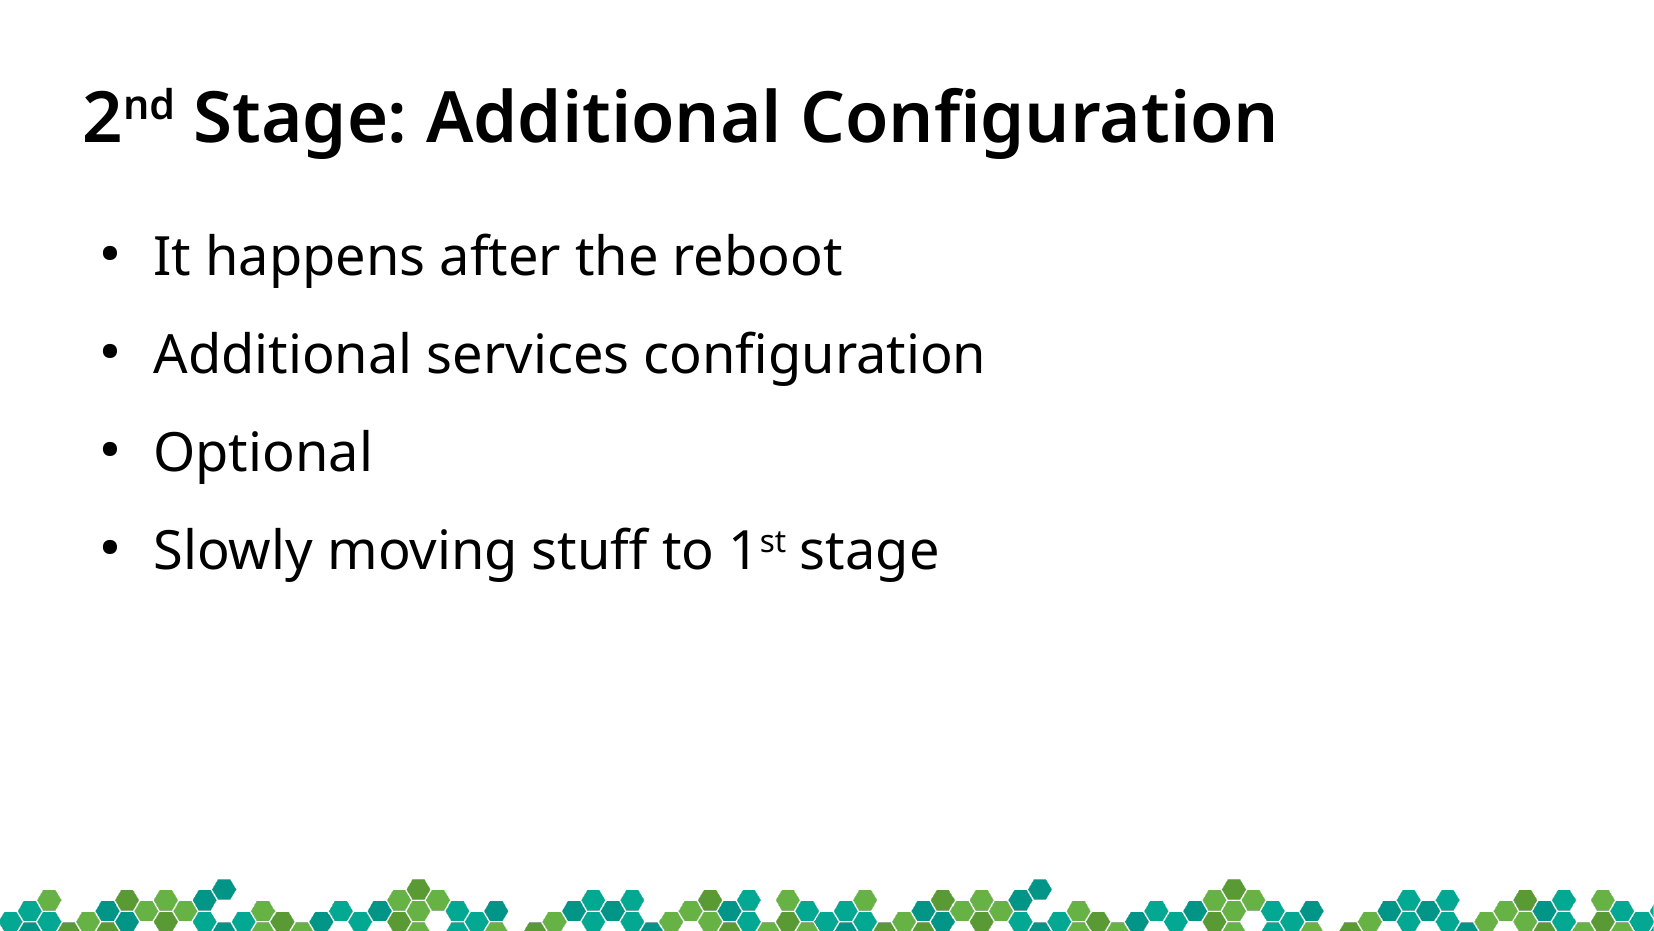

# 2nd Stage: Additional Configuration
It happens after the reboot
Additional services configuration
Optional
Slowly moving stuff to 1st stage